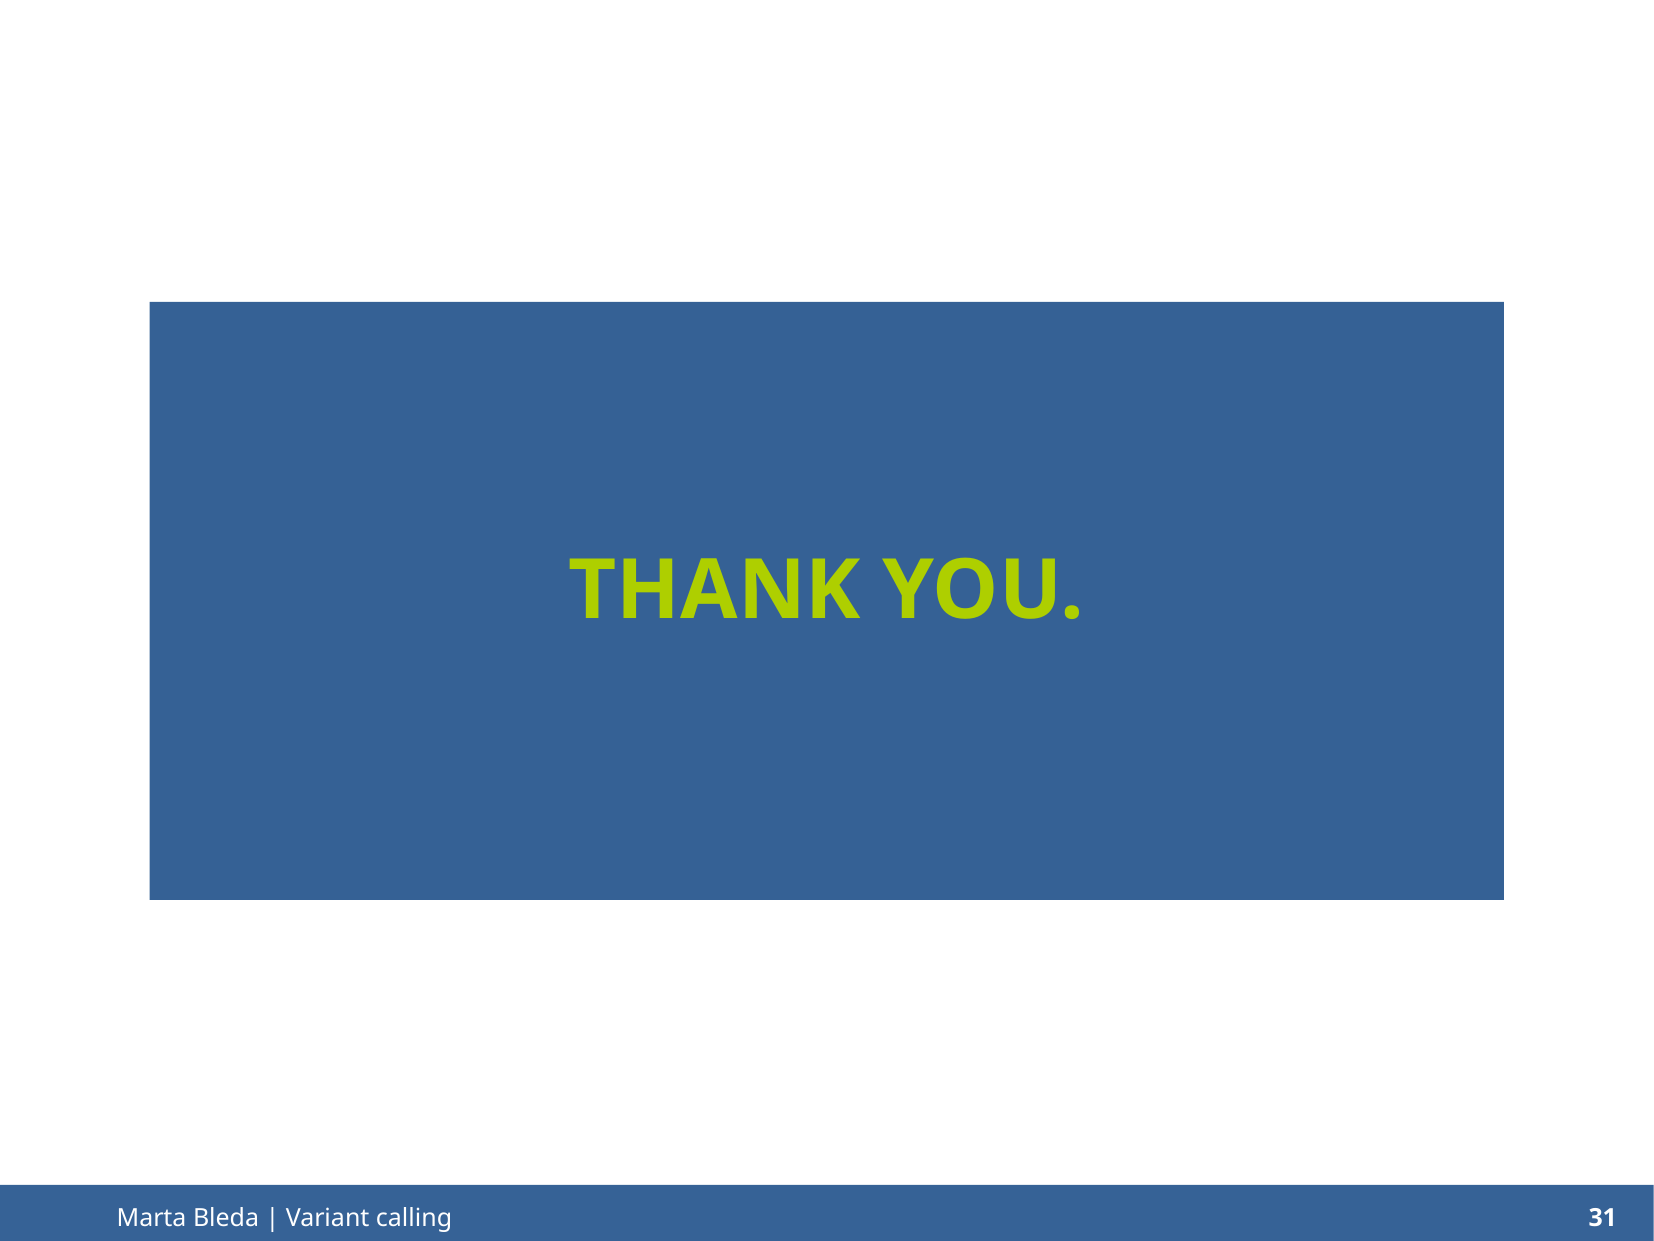

# THANK YOU.
Marta Bleda | Variant calling
31